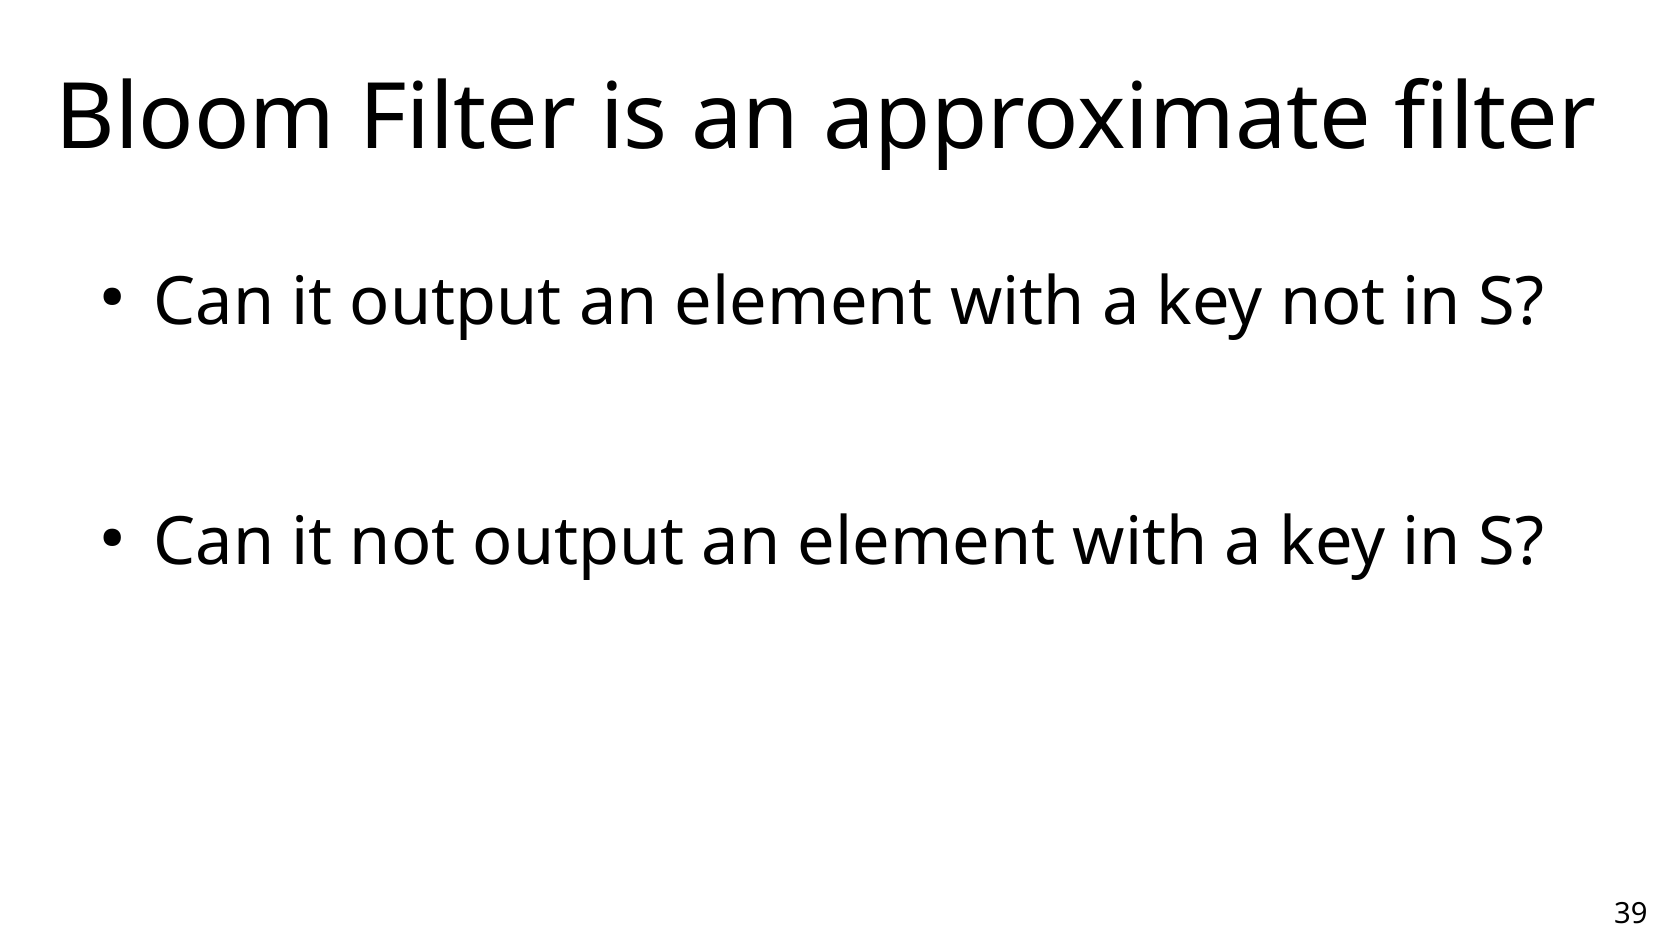

# Bloom Filter is an approximate filter
Can it output an element with a key not in S?
Can it not output an element with a key in S?
39